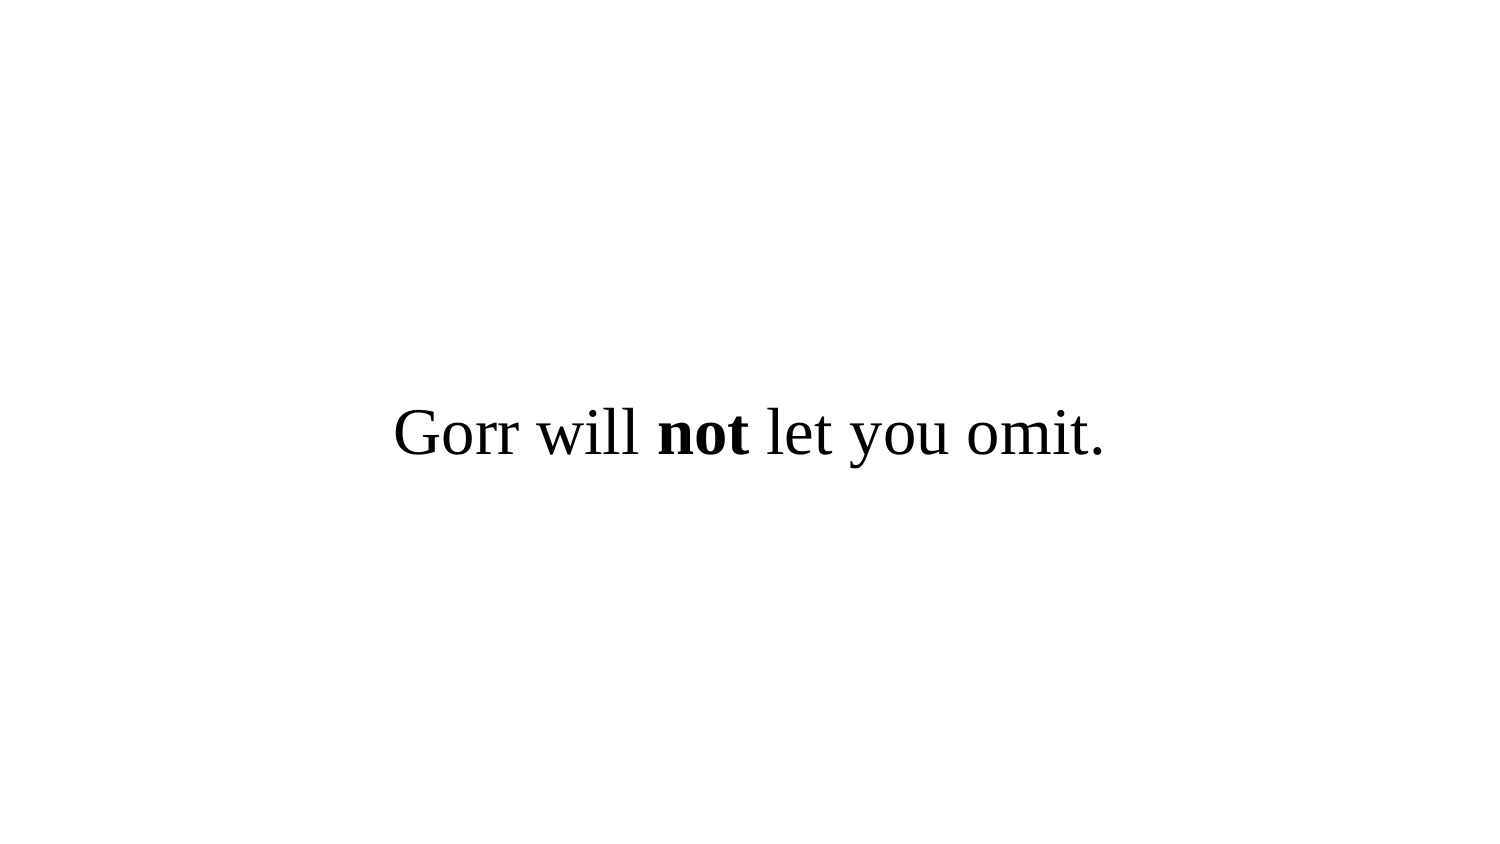

# Gorr will not let you omit.